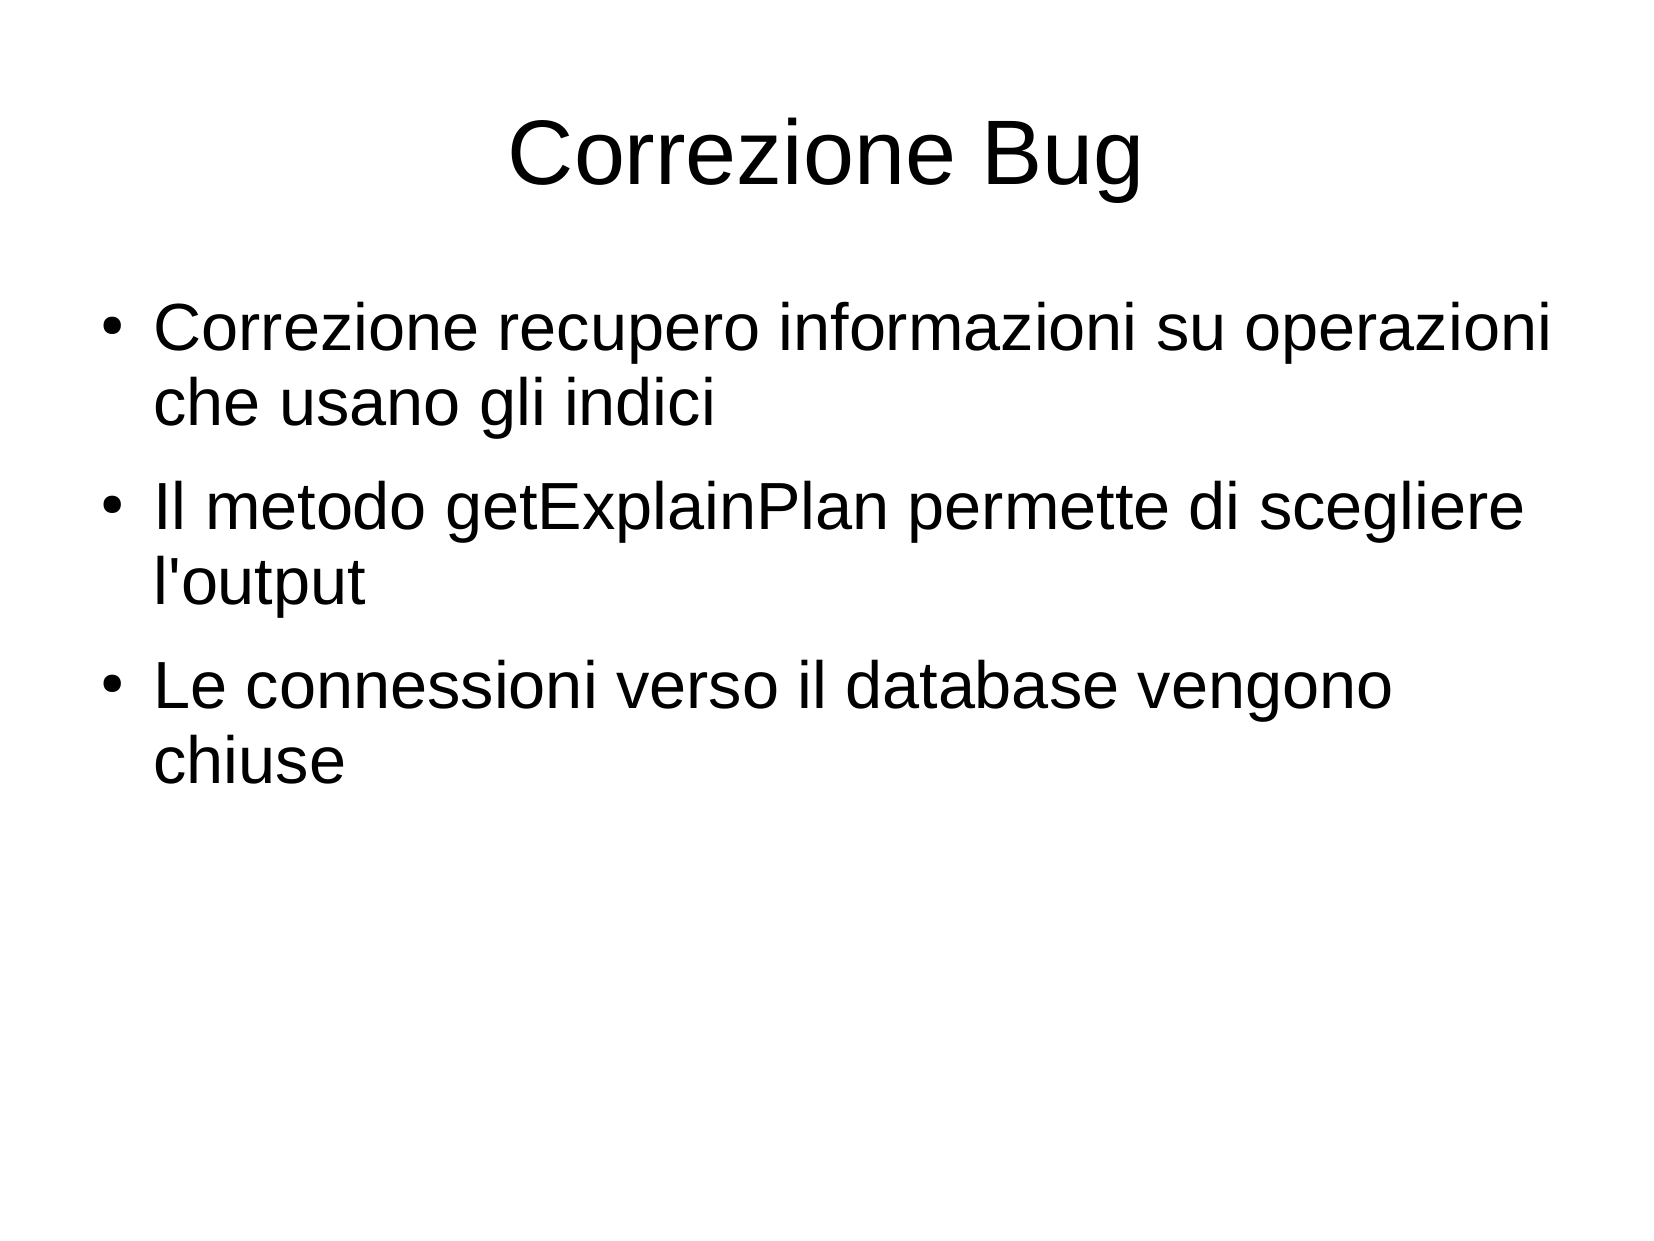

# Correzione Bug
Correzione recupero informazioni su operazioni che usano gli indici
Il metodo getExplainPlan permette di scegliere l'output
Le connessioni verso il database vengono chiuse